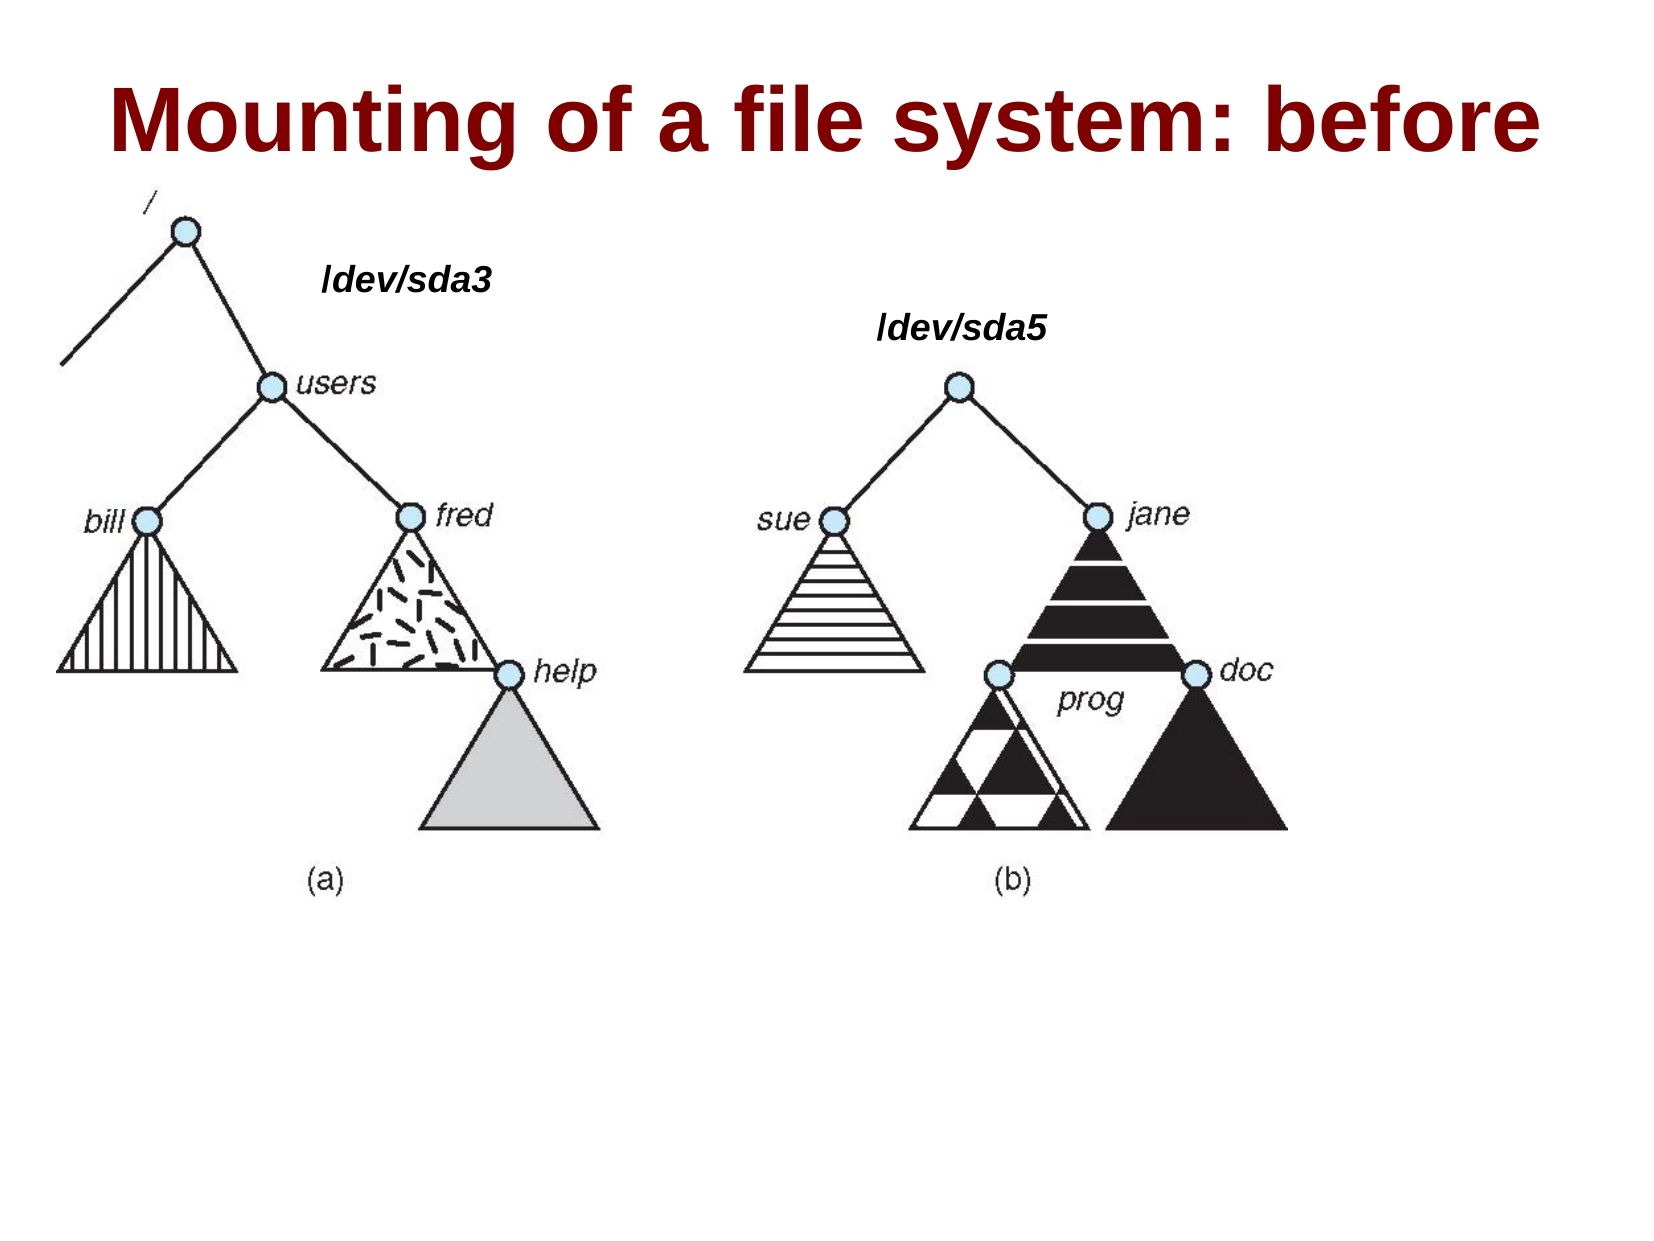

# Mounting of a file system: before
/dev/sda3
/dev/sda5